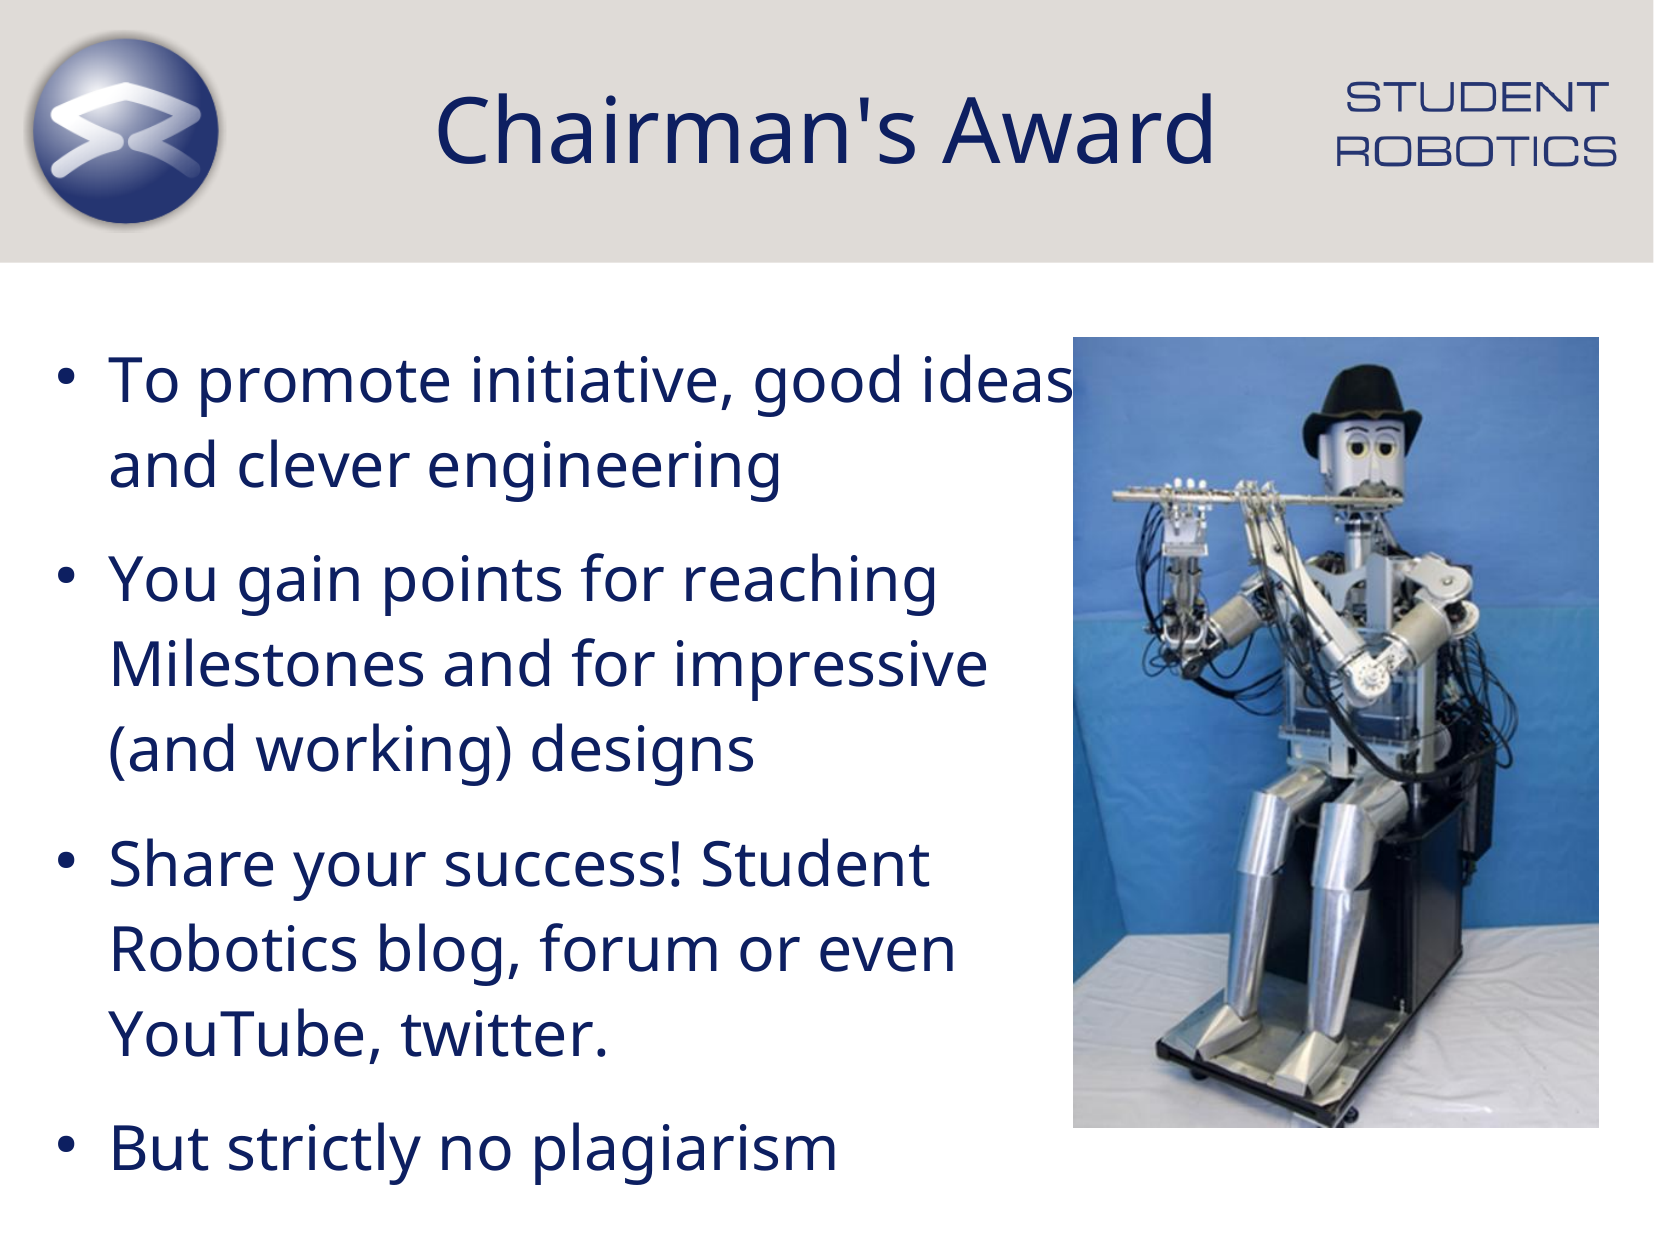

Chairman's Award
# To promote initiative, good ideas and clever engineering
You gain points for reaching Milestones and for impressive (and working) designs
Share your success! Student Robotics blog, forum or even YouTube, twitter.
But strictly no plagiarism